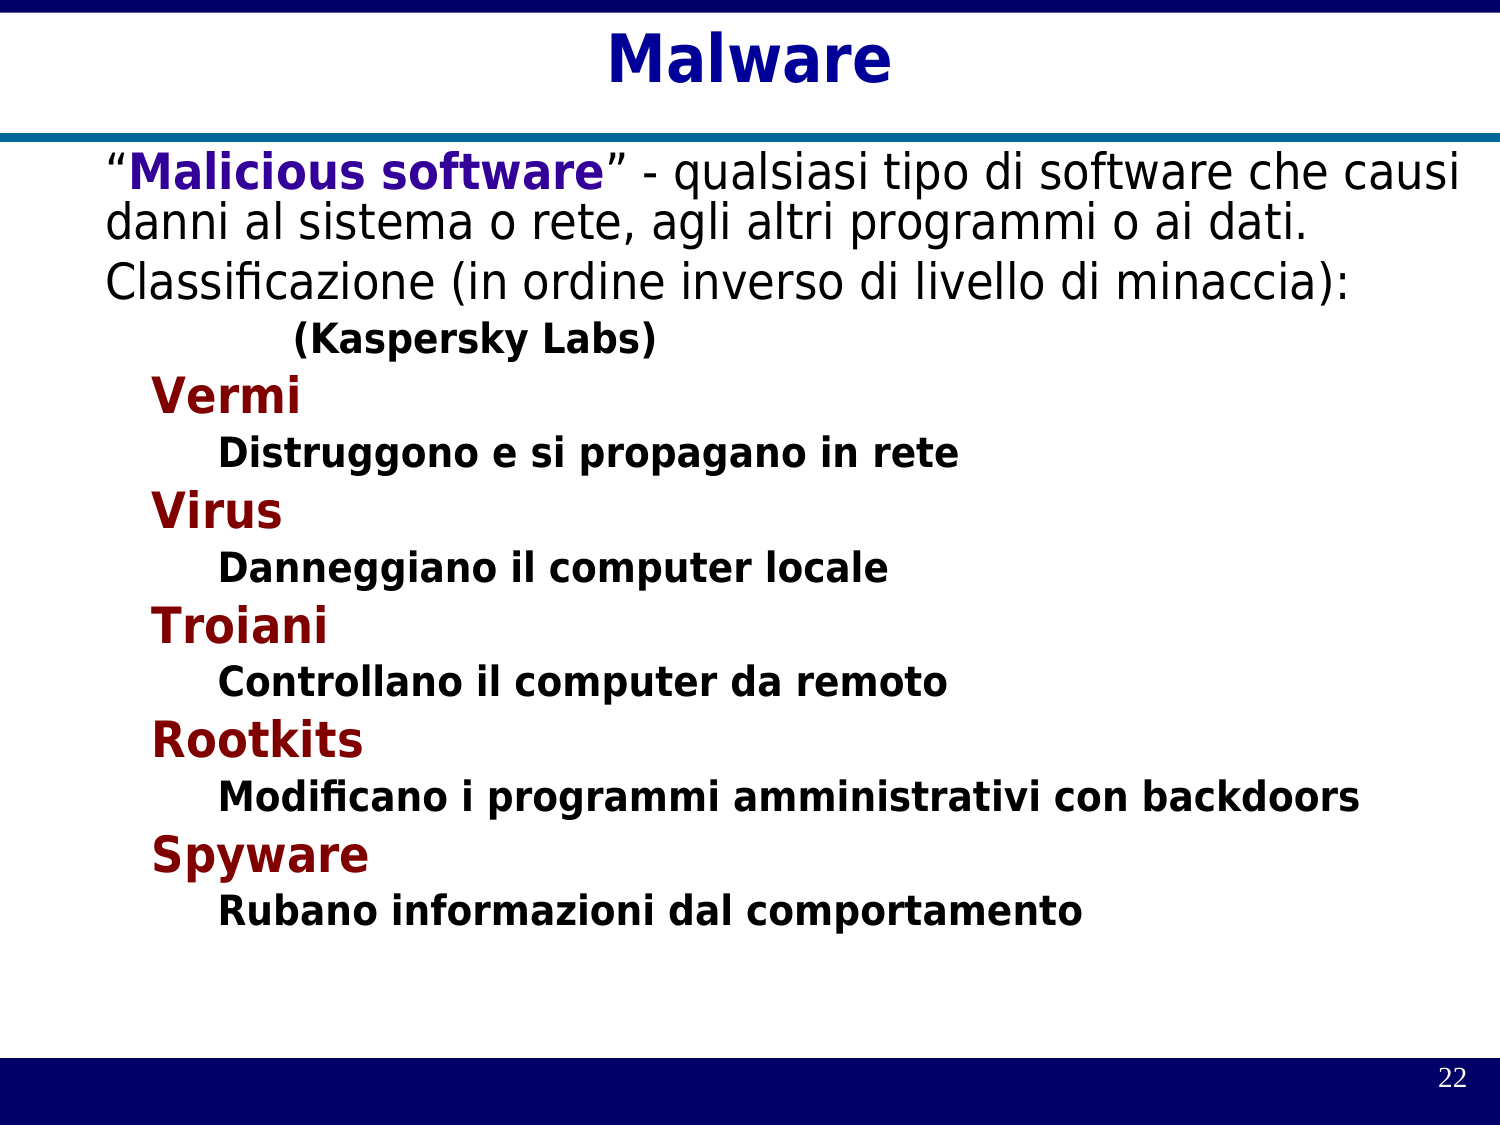

# Malware
“Malicious software” - qualsiasi tipo di software che causi danni al sistema o rete, agli altri programmi o ai dati.
Classificazione (in ordine inverso di livello di minaccia):
(Kaspersky Labs)
Vermi
Distruggono e si propagano in rete
Virus
Danneggiano il computer locale
Troiani
Controllano il computer da remoto
Rootkits
Modificano i programmi amministrativi con backdoors
Spyware
Rubano informazioni dal comportamento